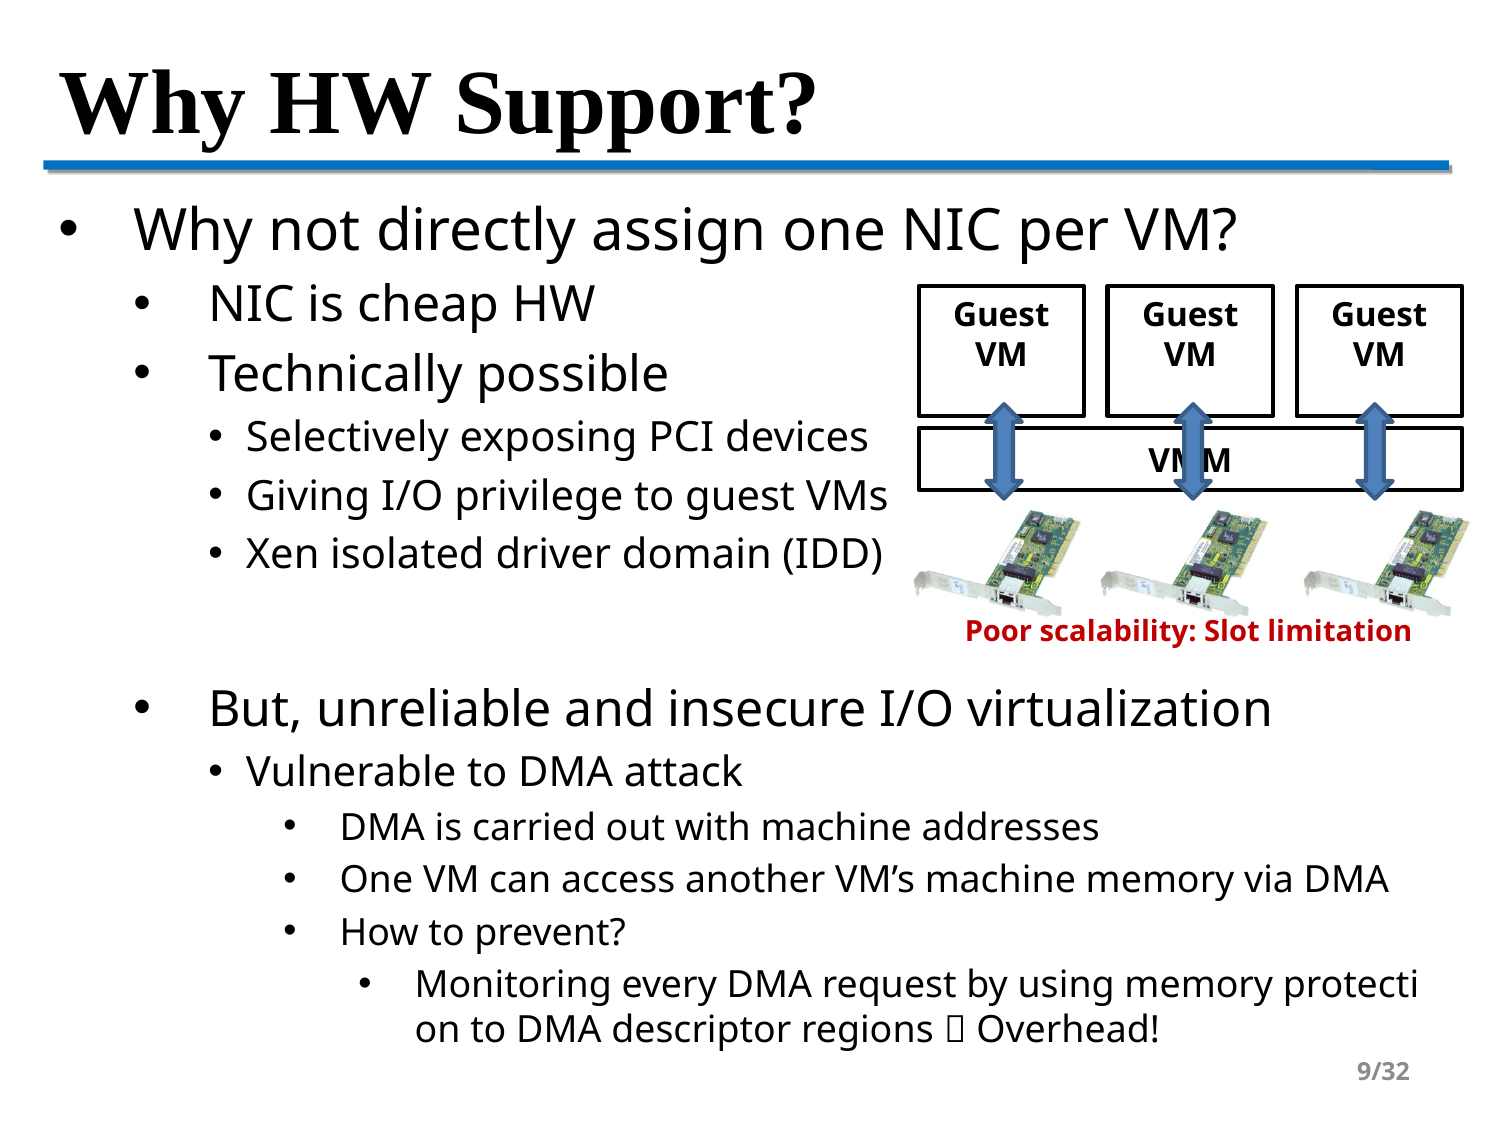

# Why HW Support?
Why not directly assign one NIC per VM?
NIC is cheap HW
Technically possible
Selectively exposing PCI devices
Giving I/O privilege to guest VMs
Xen isolated driver domain (IDD)
But, unreliable and insecure I/O virtualization
Vulnerable to DMA attack
DMA is carried out with machine addresses
One VM can access another VM’s machine memory via DMA
How to prevent?
Monitoring every DMA request by using memory protection to DMA descriptor regions  Overhead!
Guest VM
Guest VM
Guest VM
VMM
Poor scalability: Slot limitation